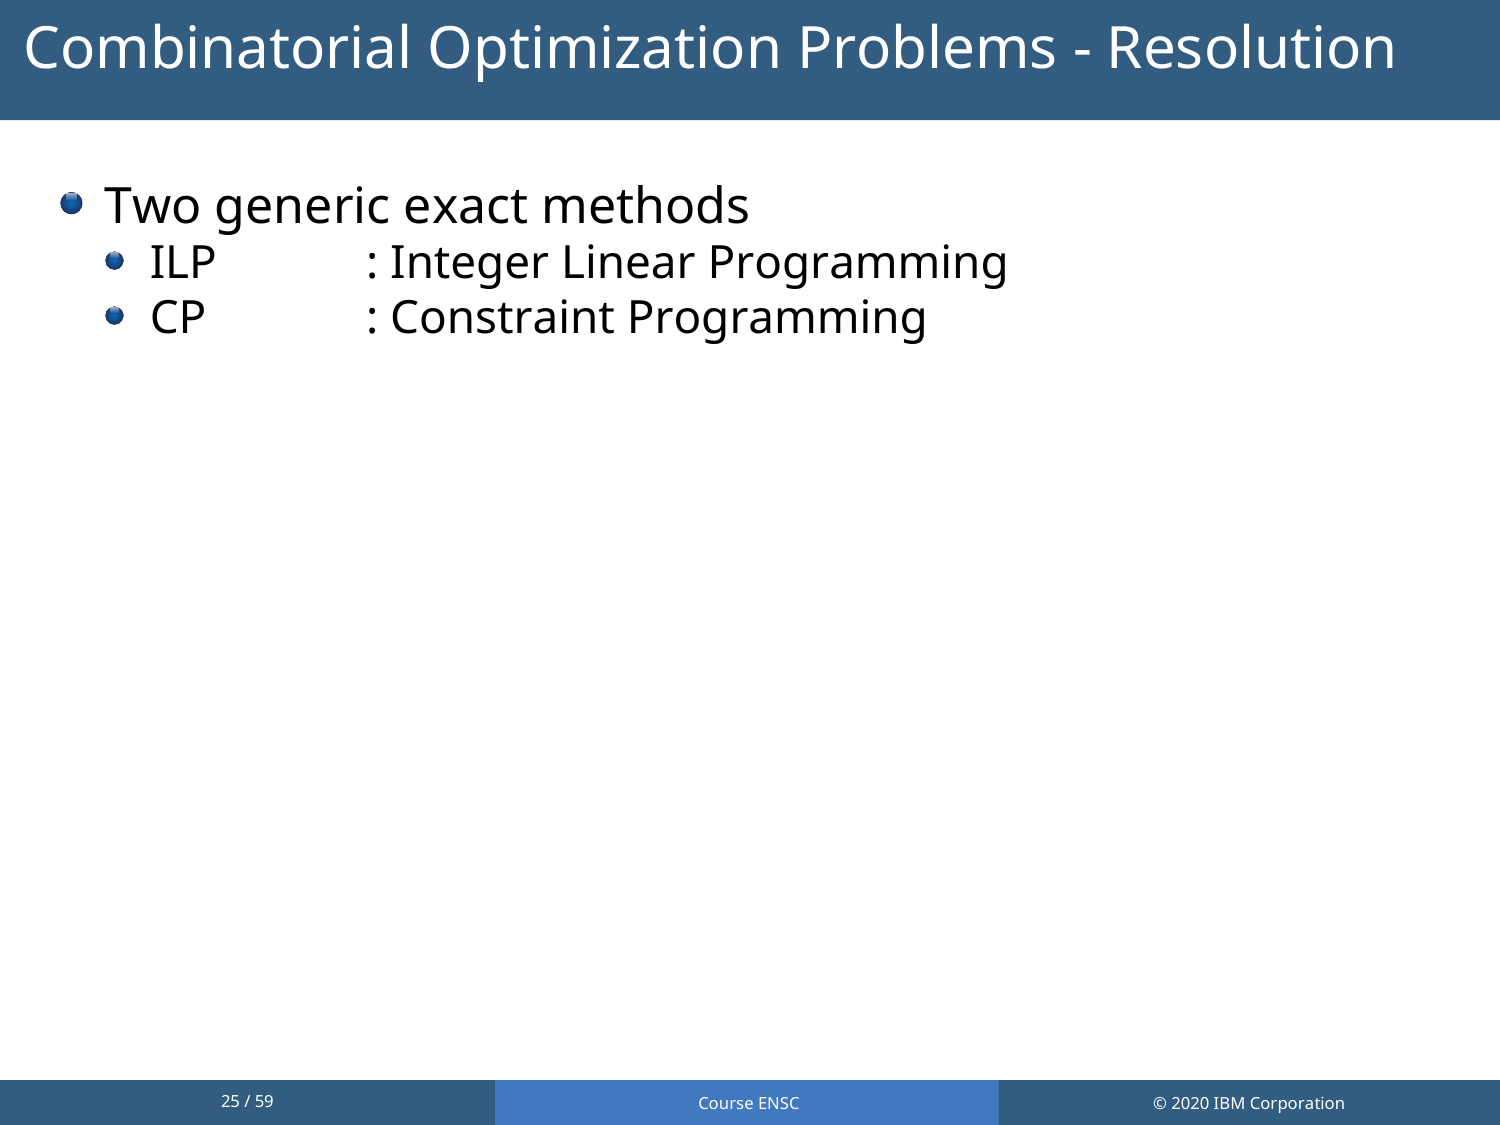

# Combinatorial Optimization Problems - Resolution
Two generic exact methods
ILP 	: Integer Linear Programming
CP		: Constraint Programming